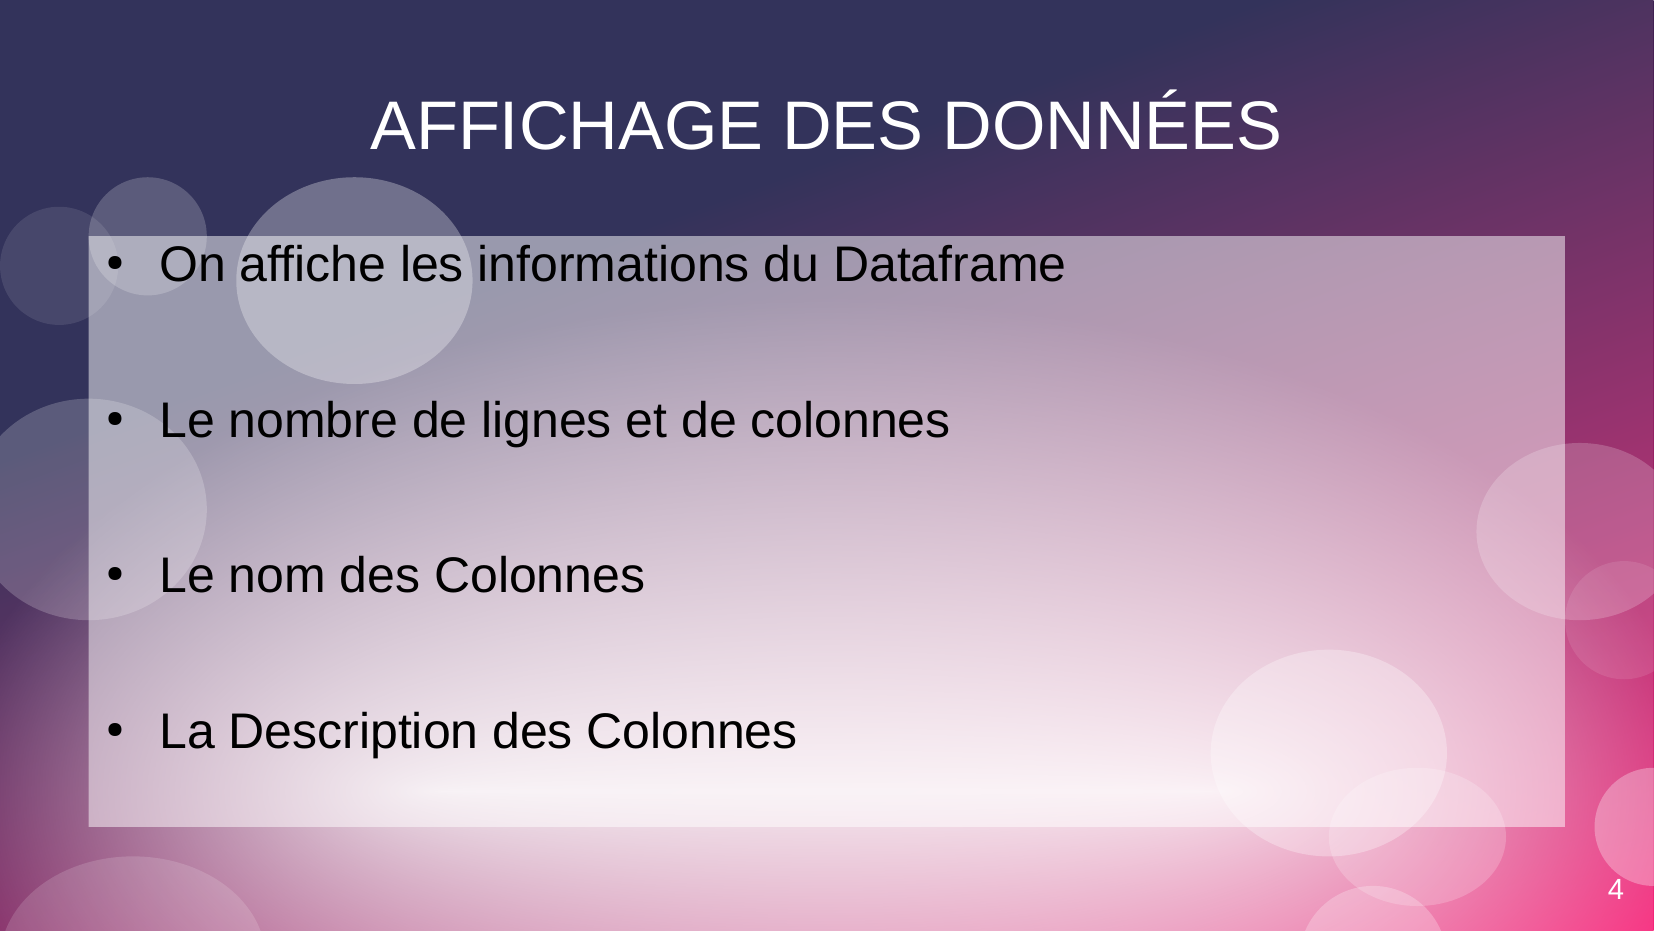

# AFFICHAGE DES DONNÉES
On affiche les informations du Dataframe
Le nombre de lignes et de colonnes
Le nom des Colonnes
La Description des Colonnes